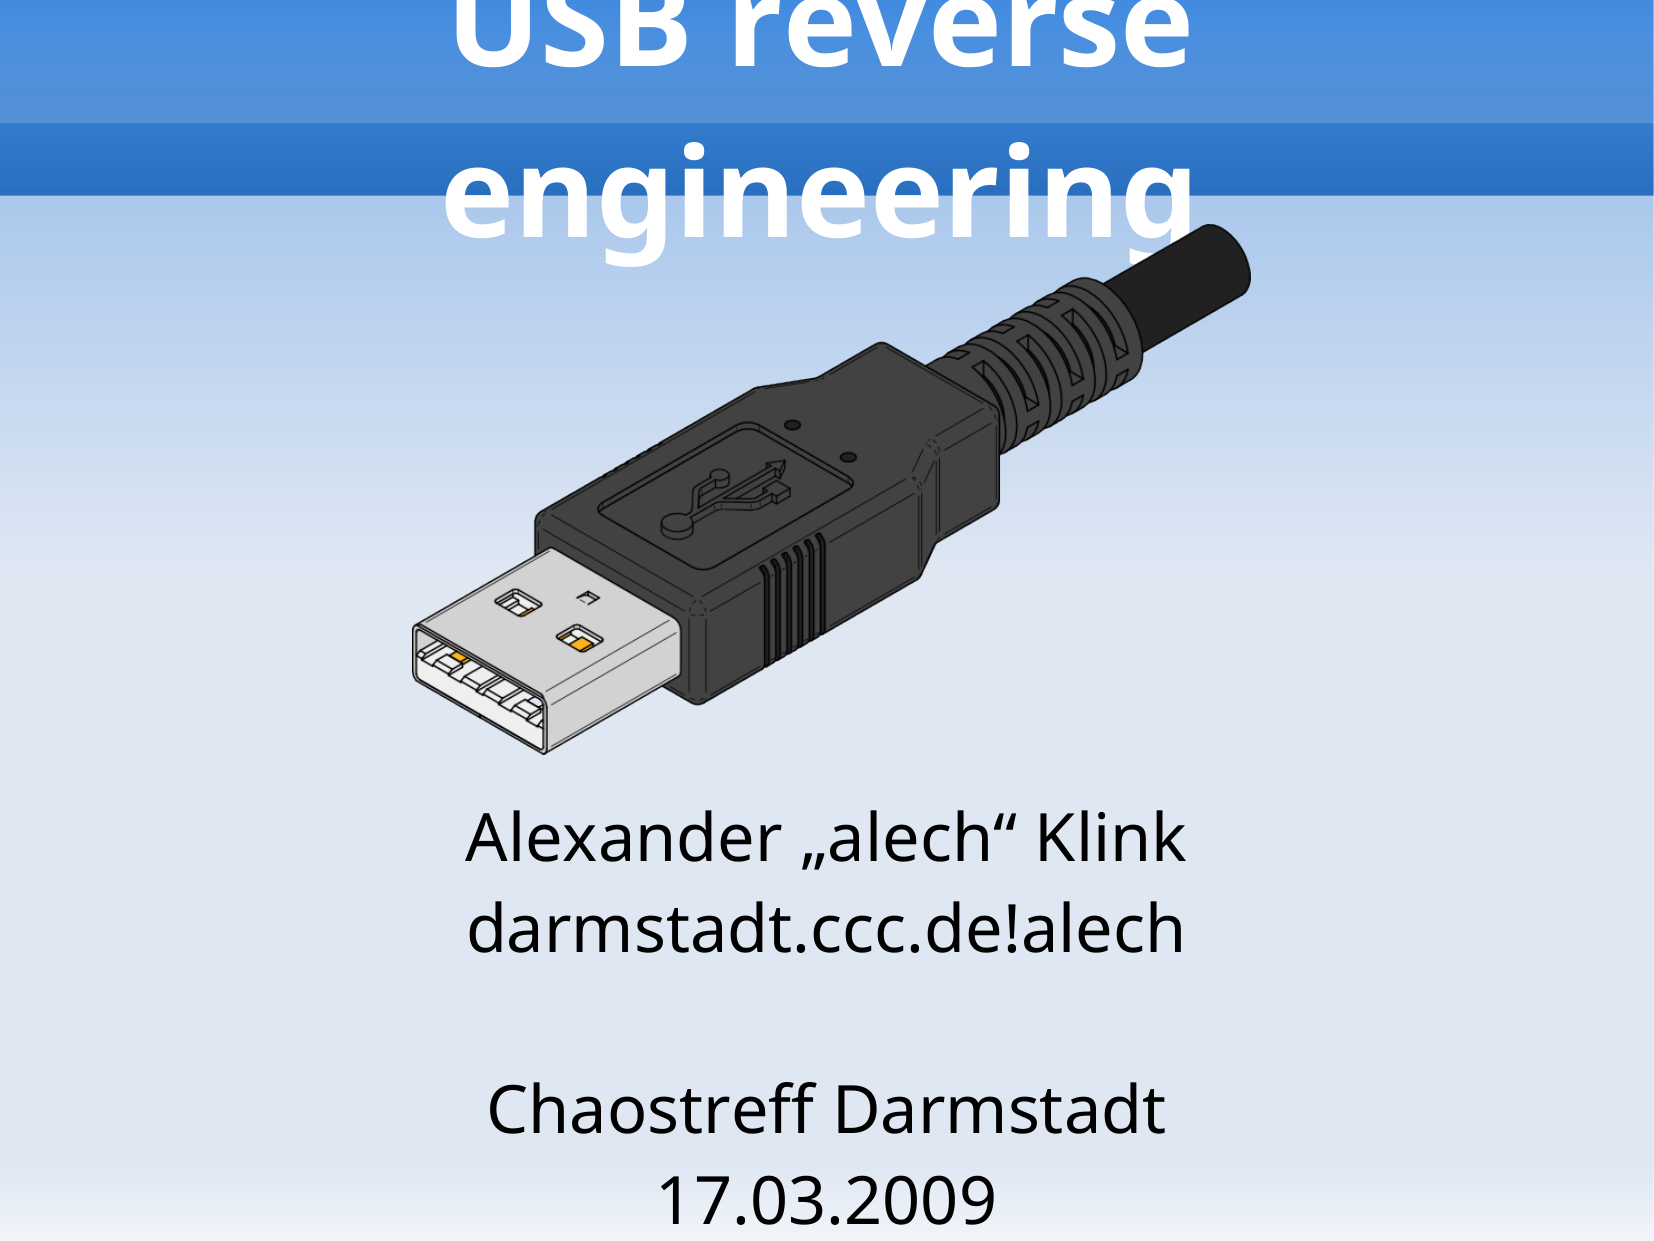

# USB reverse engineering
Alexander „alech“ Klink
darmstadt.ccc.de!alech
Chaostreff Darmstadt
17.03.2009